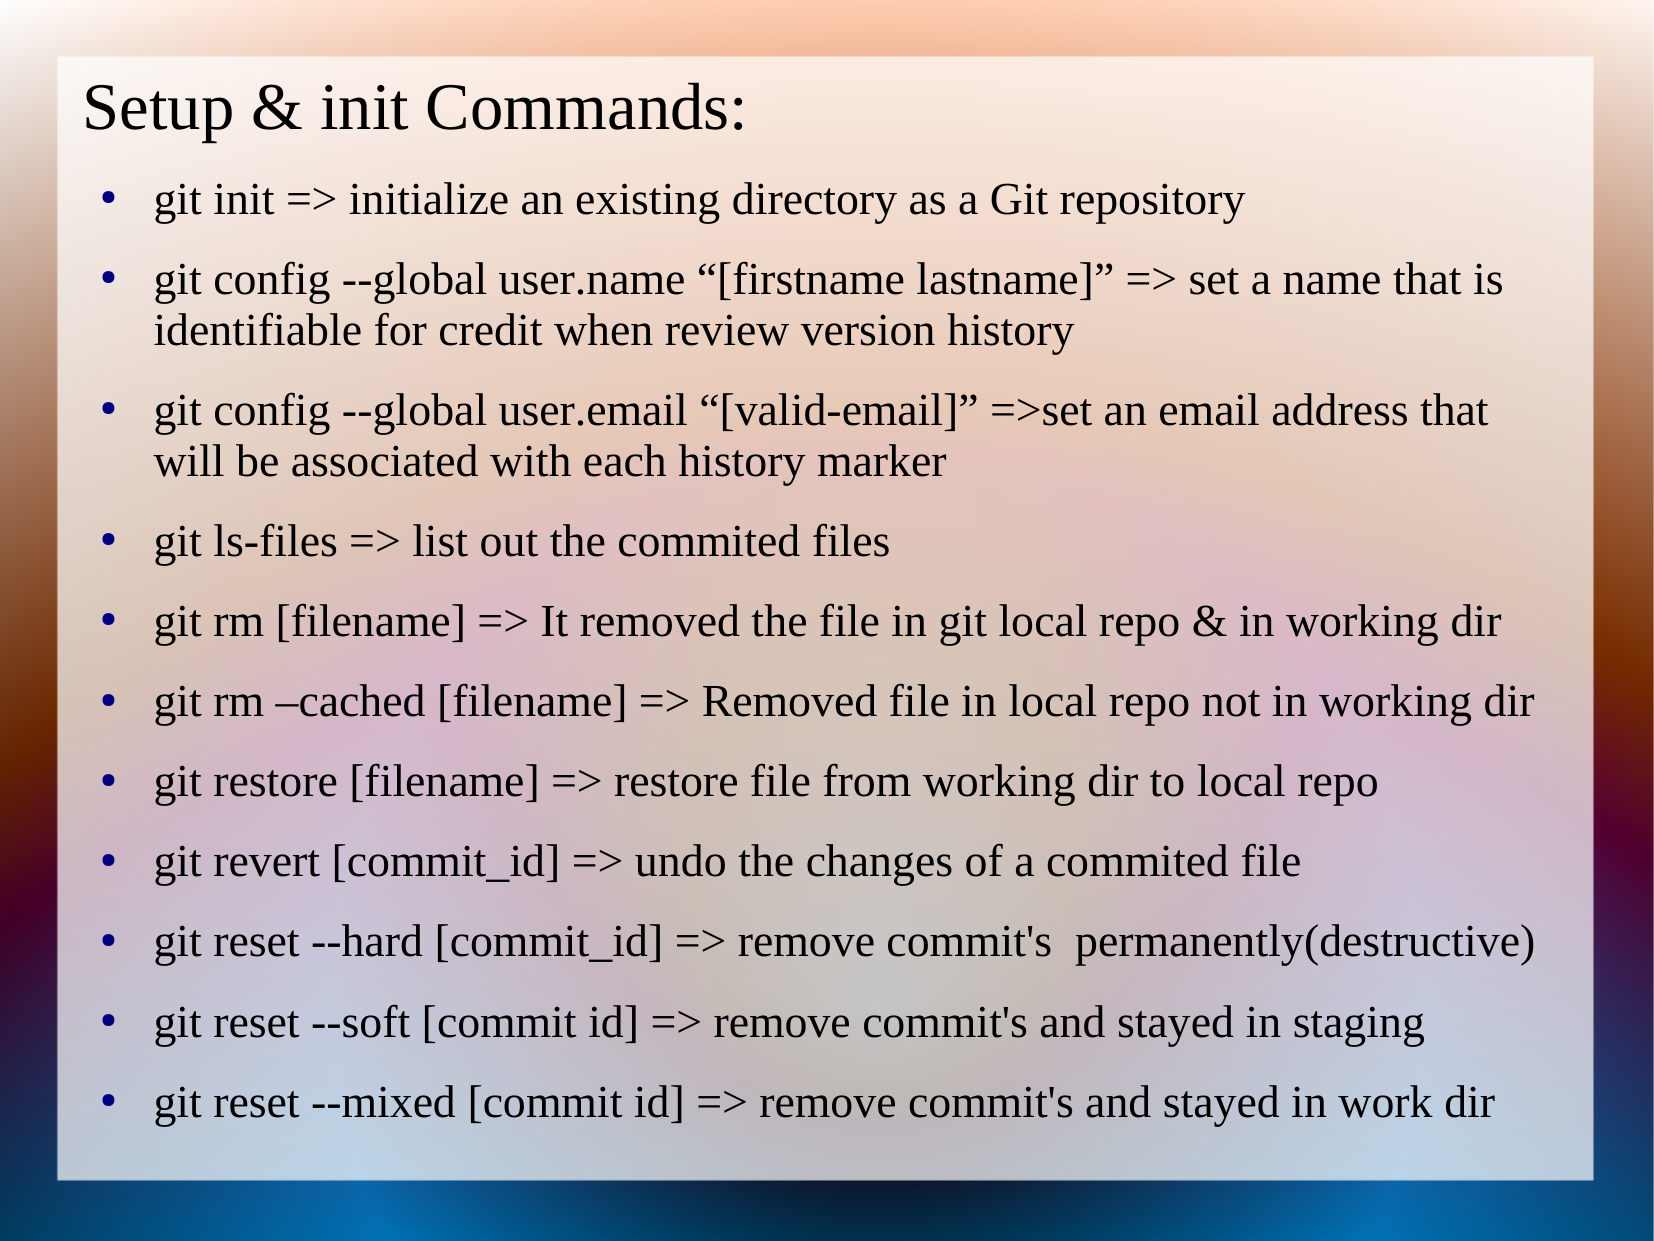

#
Setup & init Commands:
git init => initialize an existing directory as a Git repository
git config --global user.name “[firstname lastname]” => set a name that is identifiable for credit when review version history
git config --global user.email “[valid-email]” =>set an email address that will be associated with each history marker
git ls-files => list out the commited files
git rm [filename] => It removed the file in git local repo & in working dir
git rm –cached [filename] => Removed file in local repo not in working dir
git restore [filename] => restore file from working dir to local repo
git revert [commit_id] => undo the changes of a commited file
git reset --hard [commit_id] => remove commit's permanently(destructive)
git reset --soft [commit id] => remove commit's and stayed in staging
git reset --mixed [commit id] => remove commit's and stayed in work dir